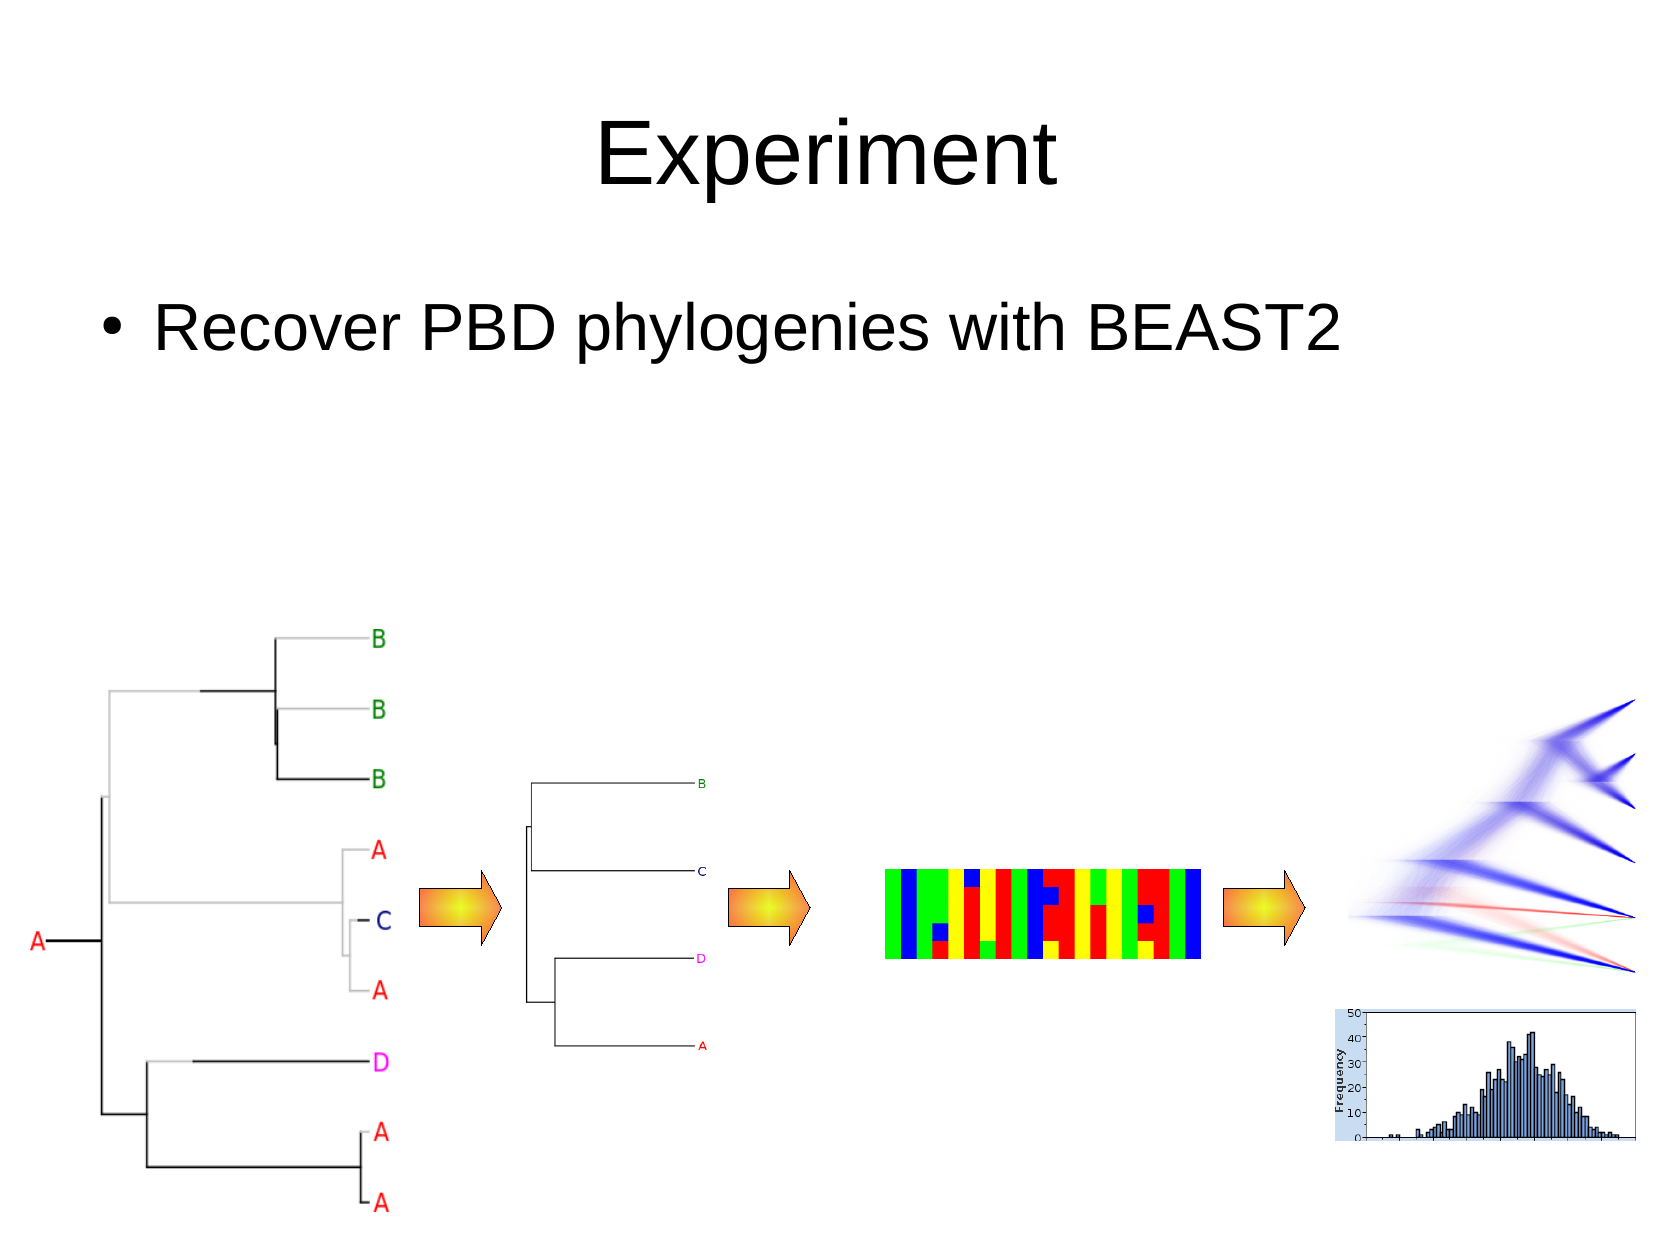

# Experiment
Recover PBD phylogenies with BEAST2